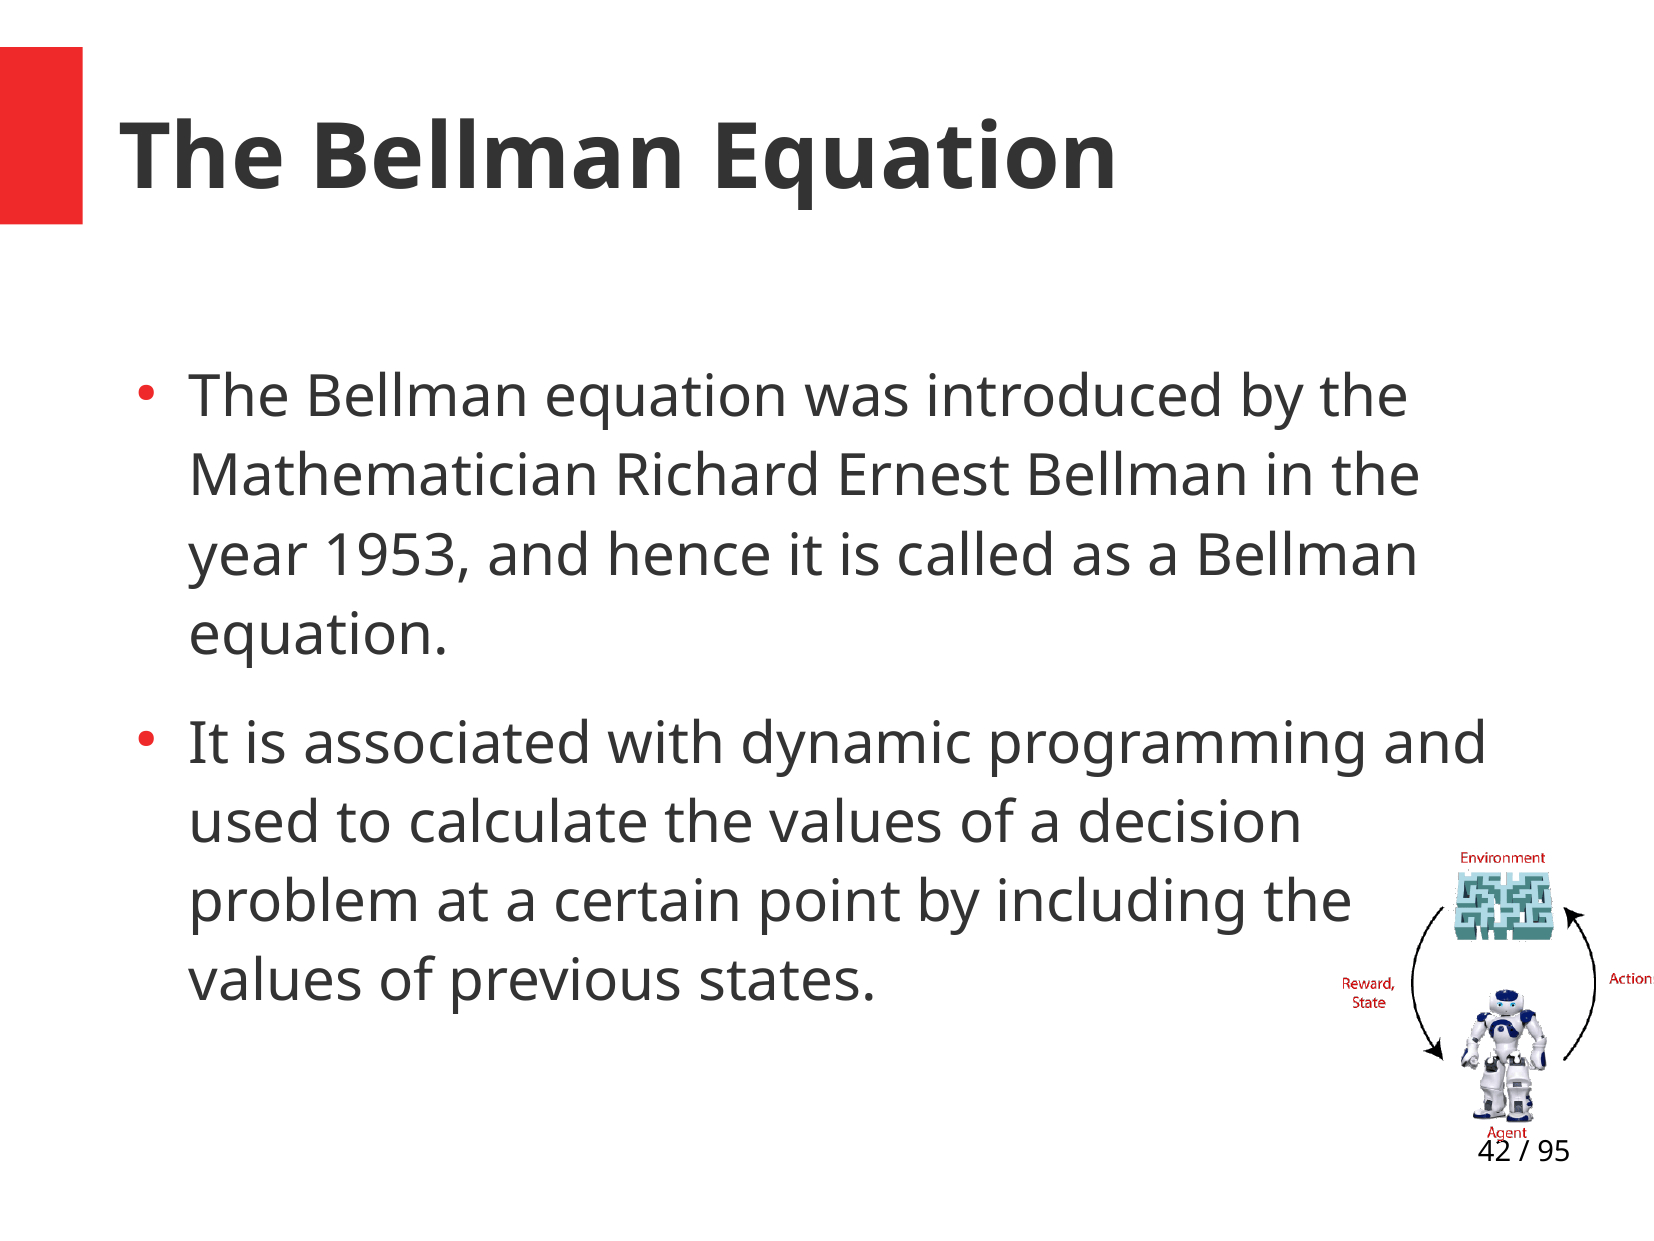

# The Bellman Equation
The Bellman equation was introduced by the Mathematician Richard Ernest Bellman in the year 1953, and hence it is called as a Bellman equation.
It is associated with dynamic programming and used to calculate the values of a decision problem at a certain point by including the values of previous states.
42